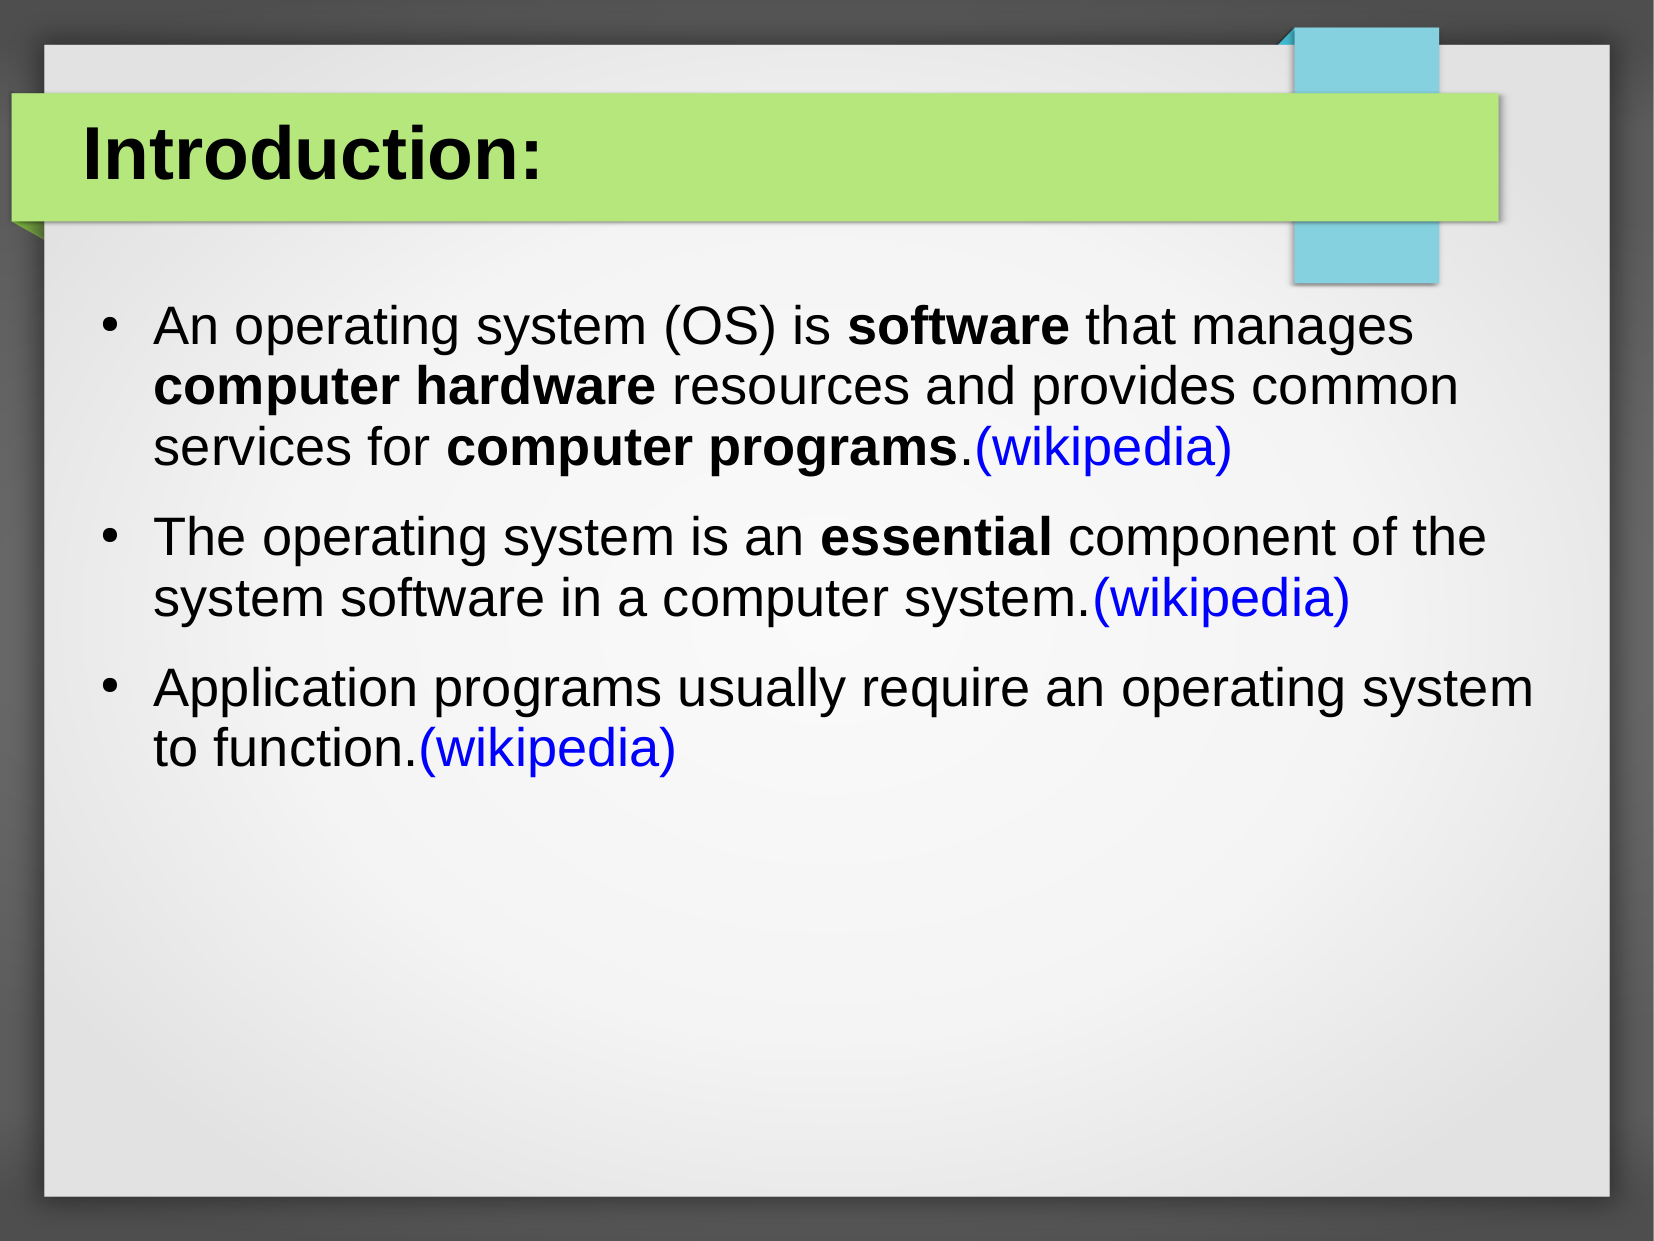

# Introduction:
An operating system (OS) is software that manages computer hardware resources and provides common services for computer programs.(wikipedia)
The operating system is an essential component of the system software in a computer system.(wikipedia)
Application programs usually require an operating system to function.(wikipedia)